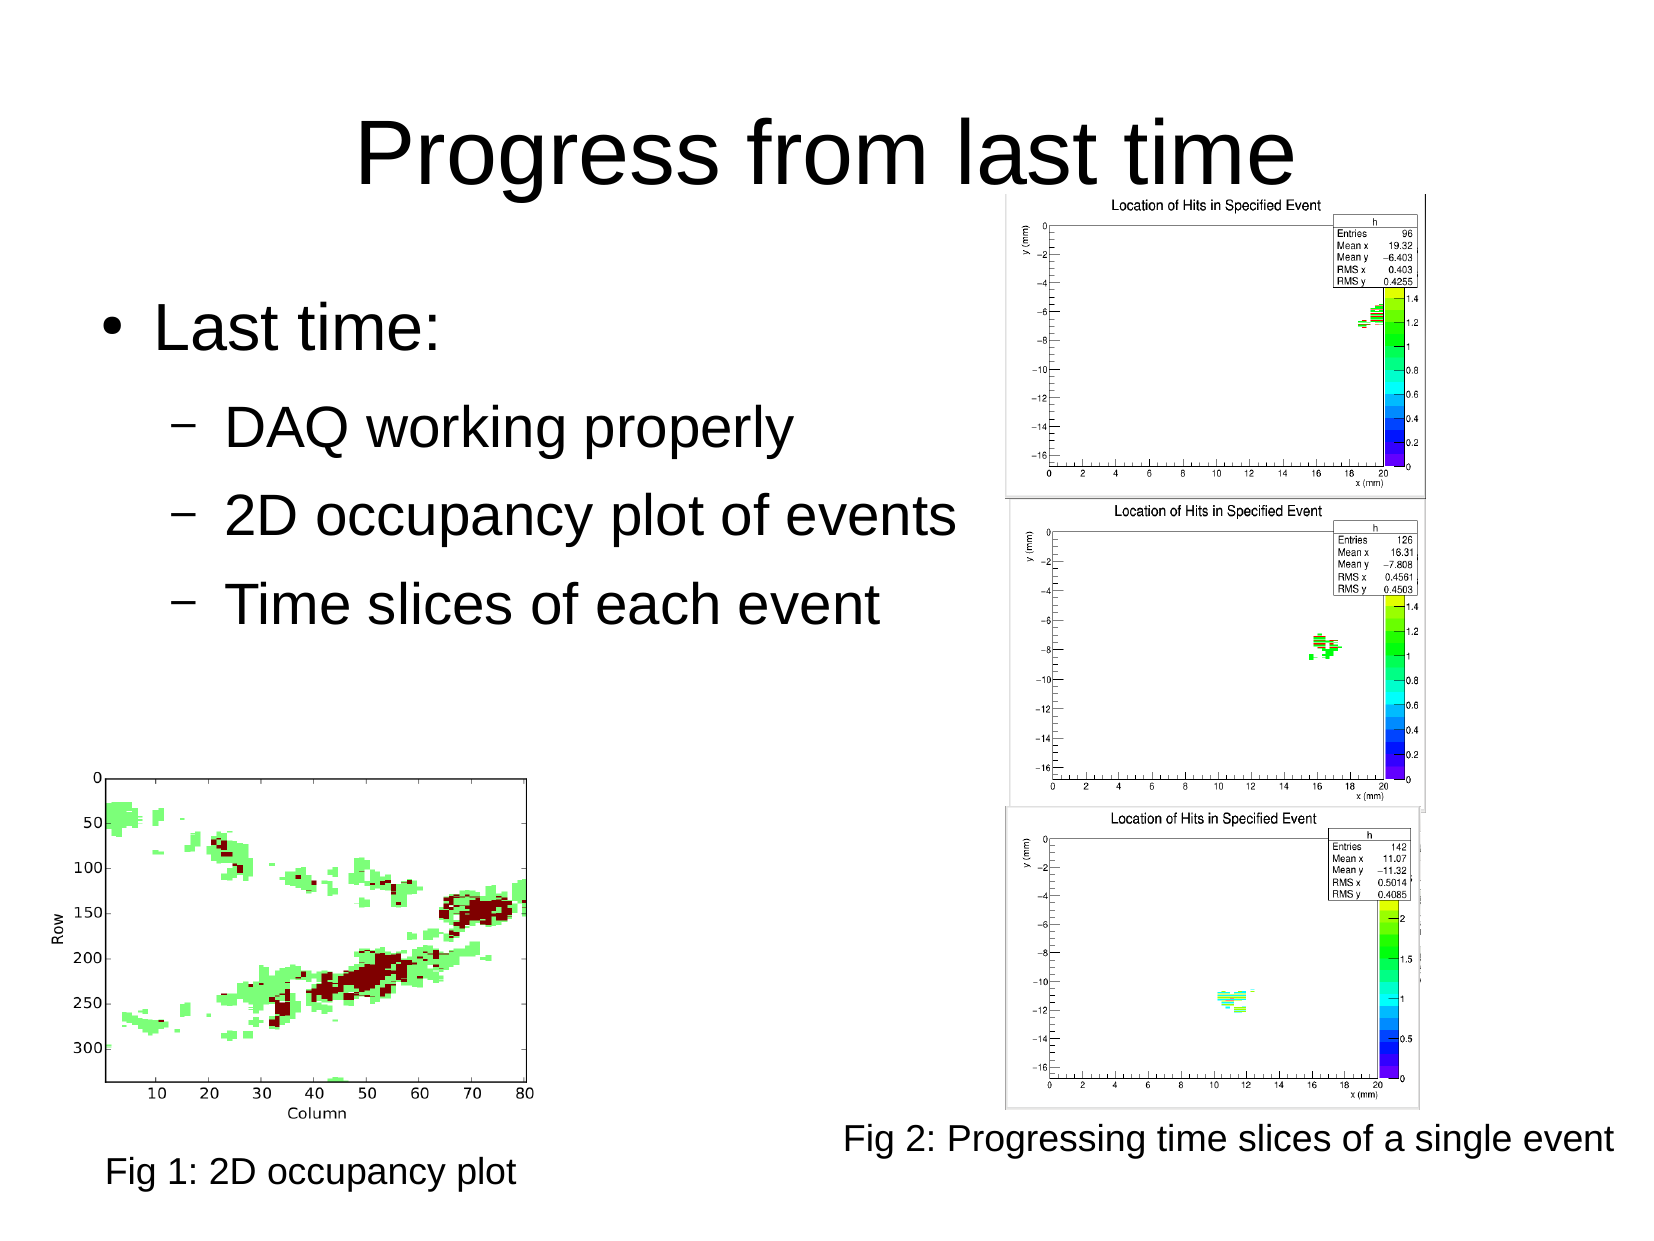

# Progress from last time
Last time:
DAQ working properly
2D occupancy plot of events
Time slices of each event
Fig 2: Progressing time slices of a single event
Fig 1: 2D occupancy plot